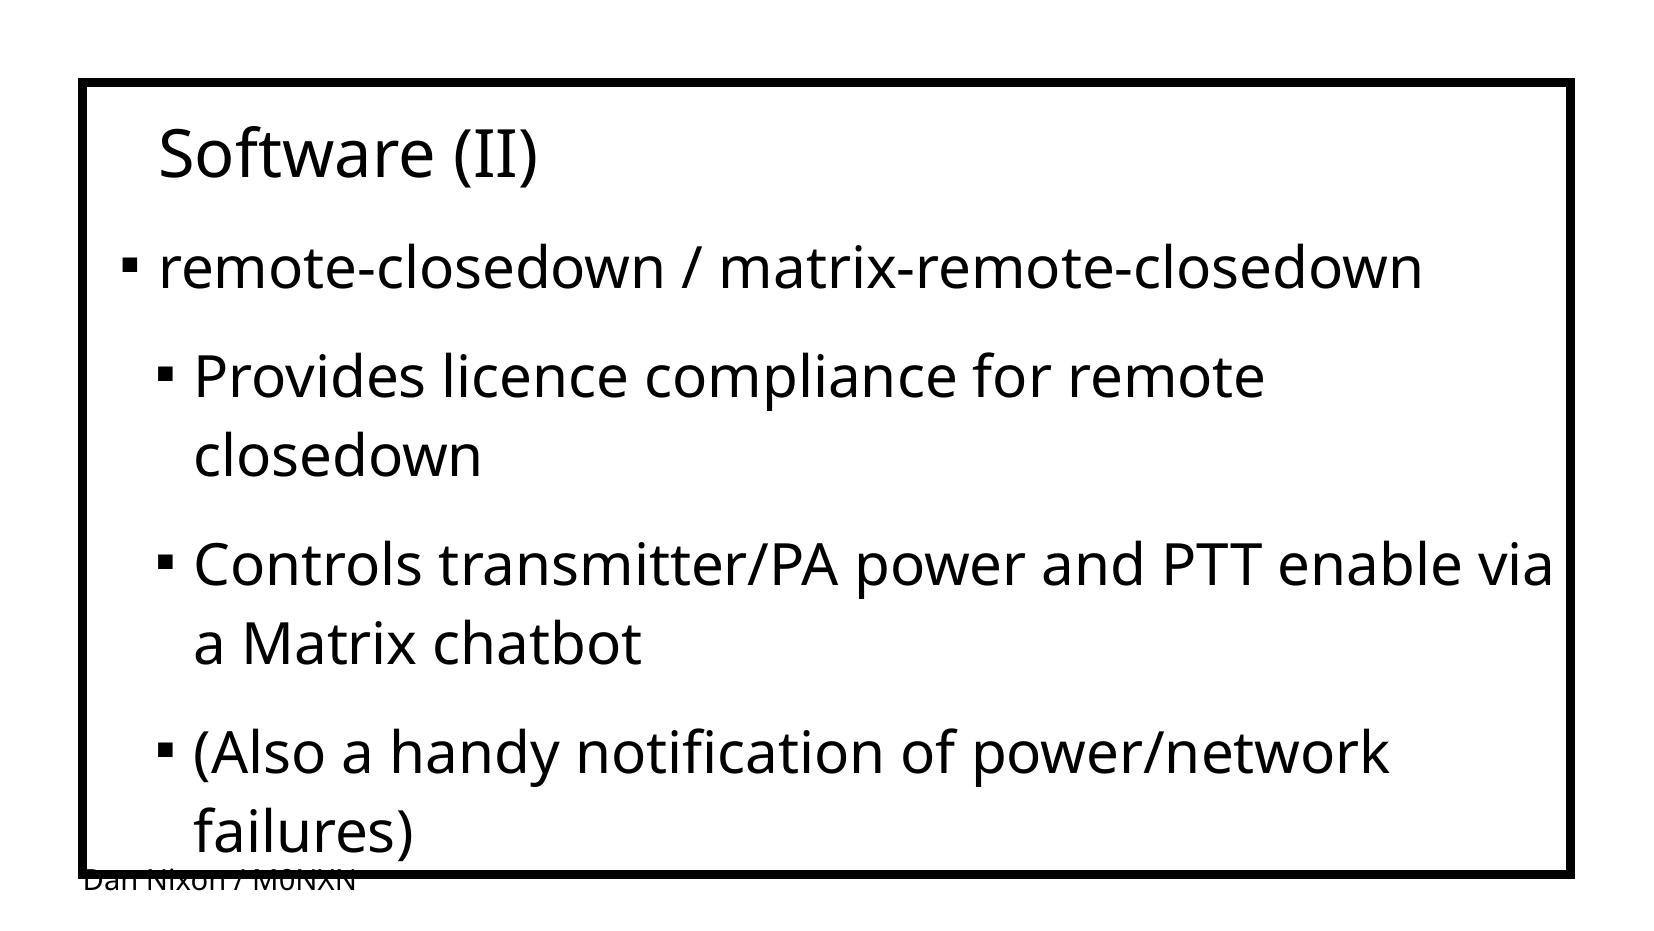

# Software (II)
remote-closedown / matrix-remote-closedown
Provides licence compliance for remote closedown
Controls transmitter/PA power and PTT enable via a Matrix chatbot
(Also a handy notification of power/network failures)